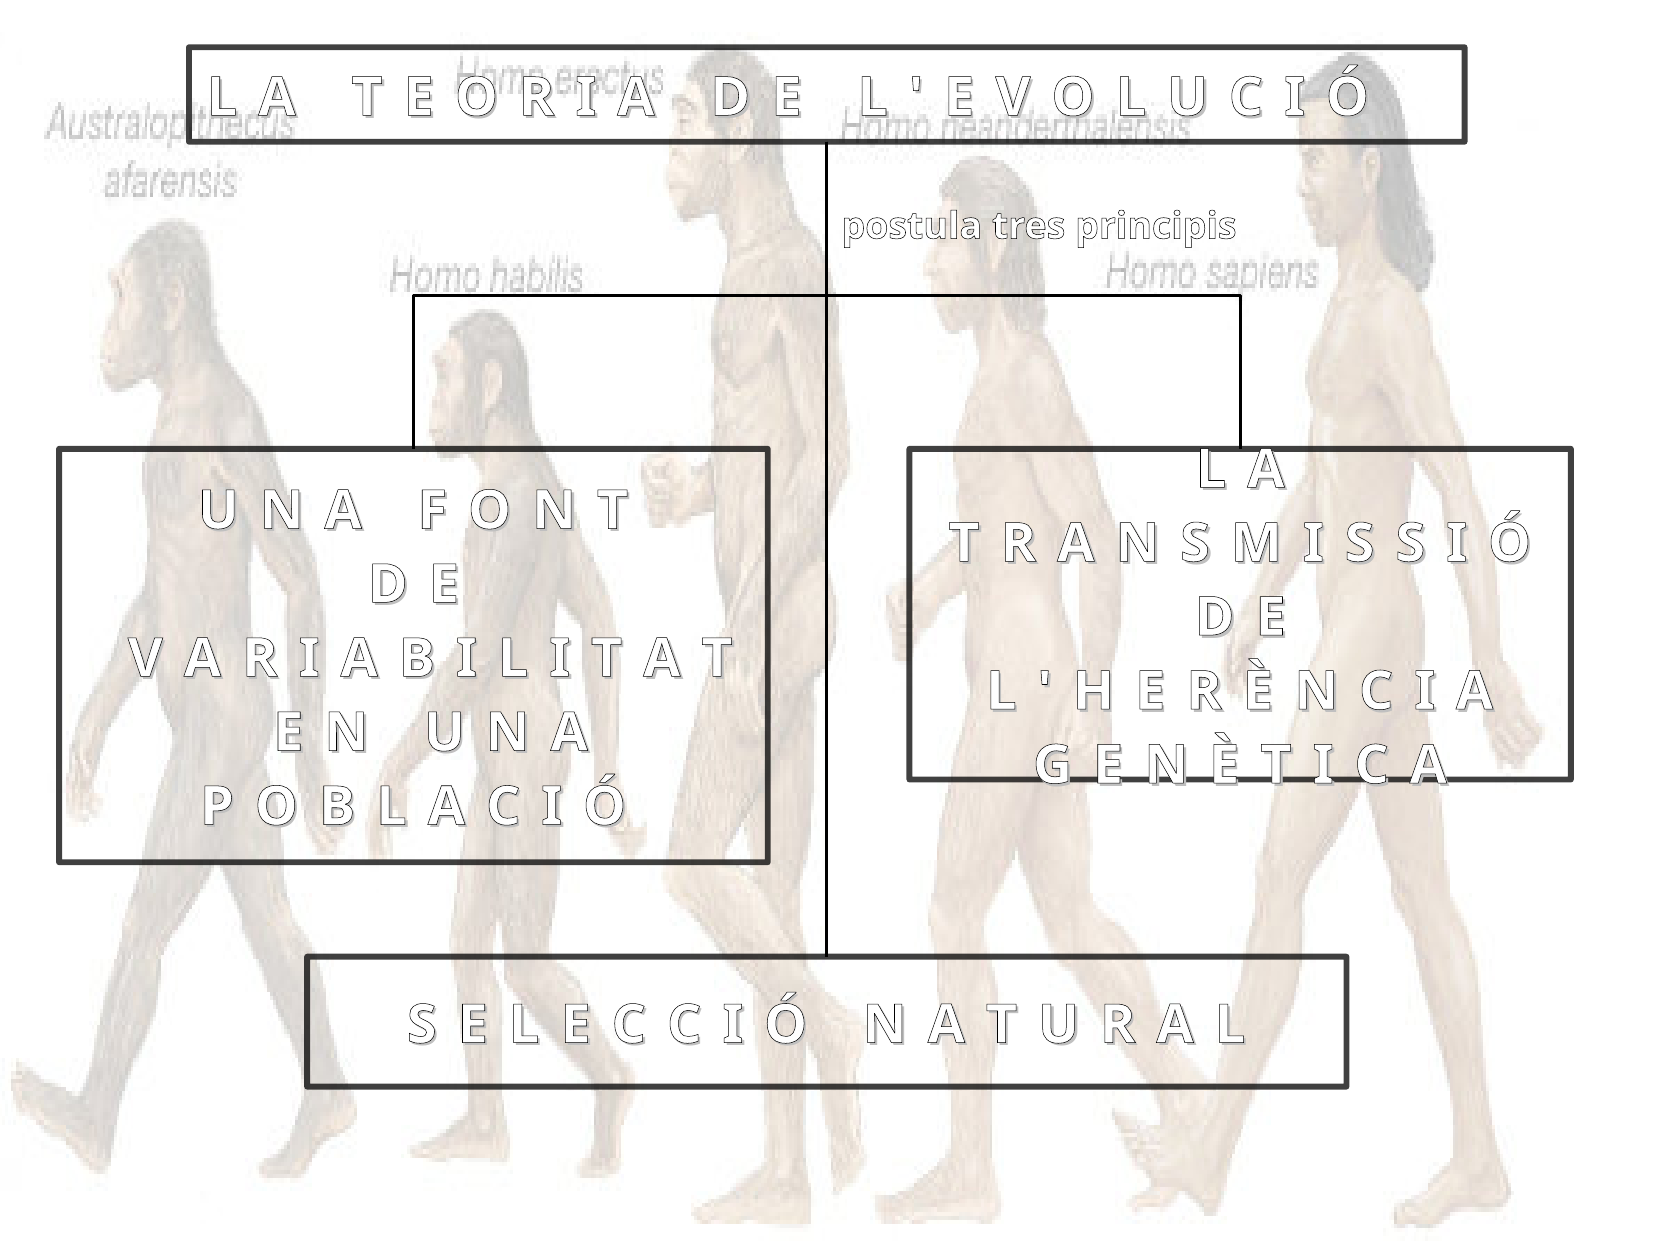

LA TEORIA DE L'EVOLUCIÓ
postula tres principis
UNA FONT
DE
 VARIABILITAT
 EN UNA
POBLACIÓ
LA
TRANSMISSIÓ
DE
L'HERÈNCIA
GENÈTICA
SELECCIÓ NATURAL